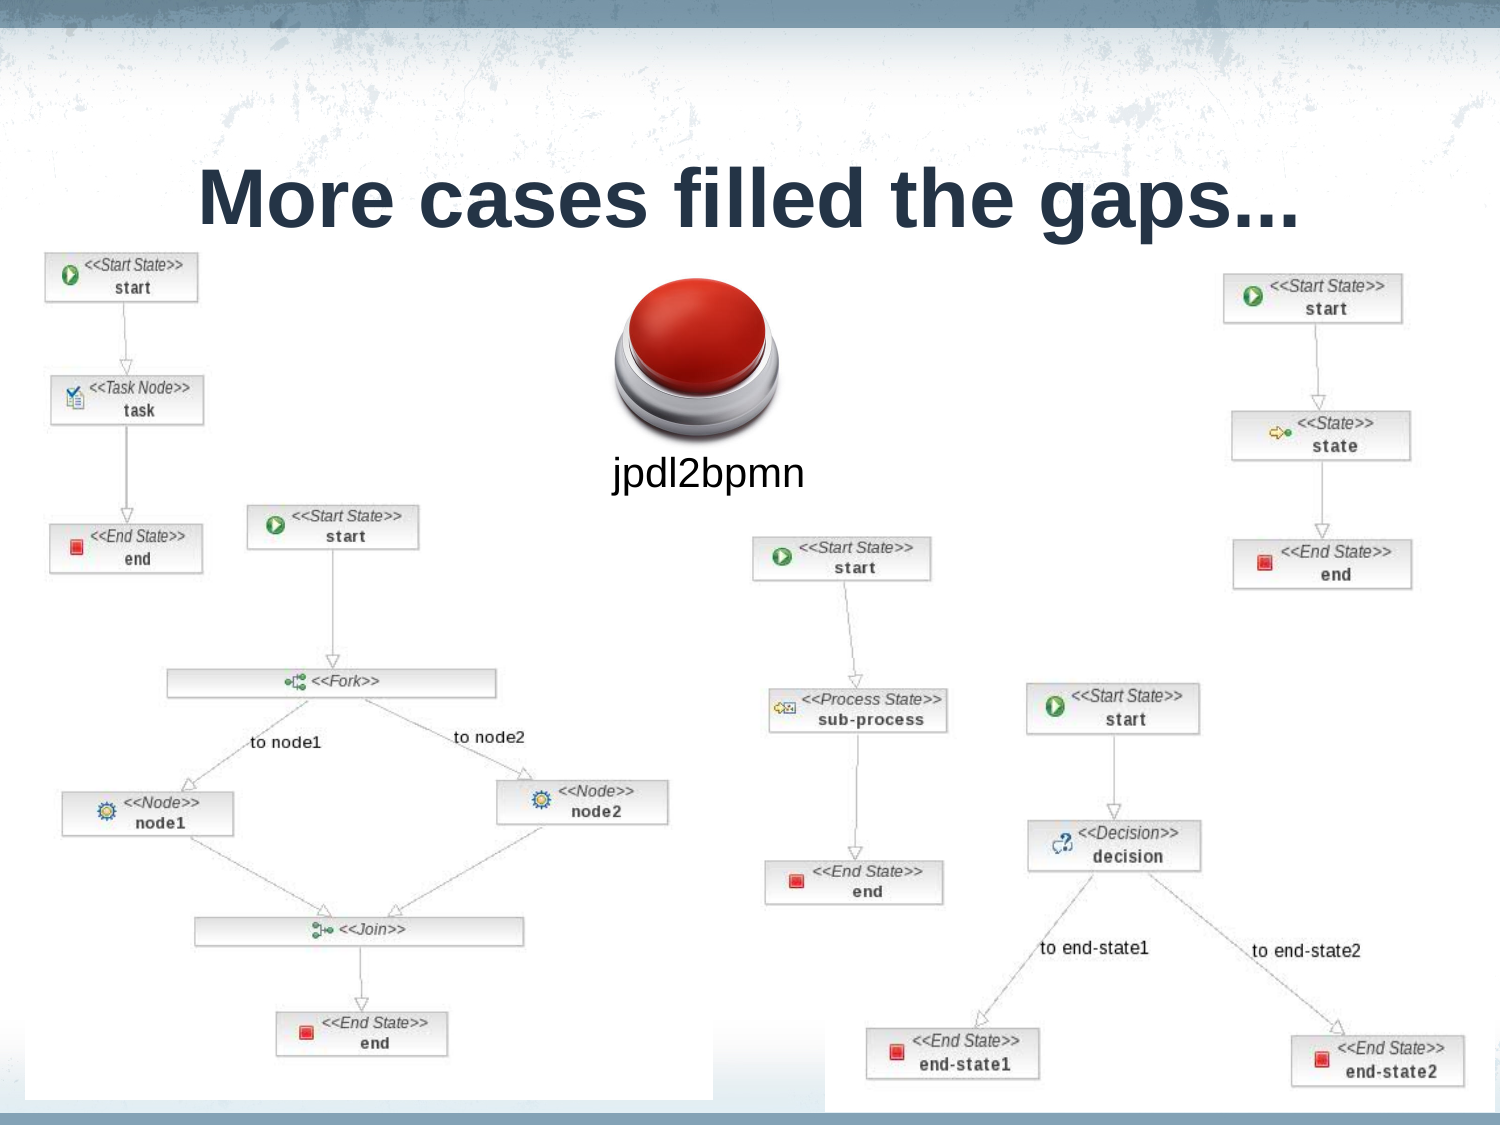

# More cases filled the gaps...
jpdl2bpmn